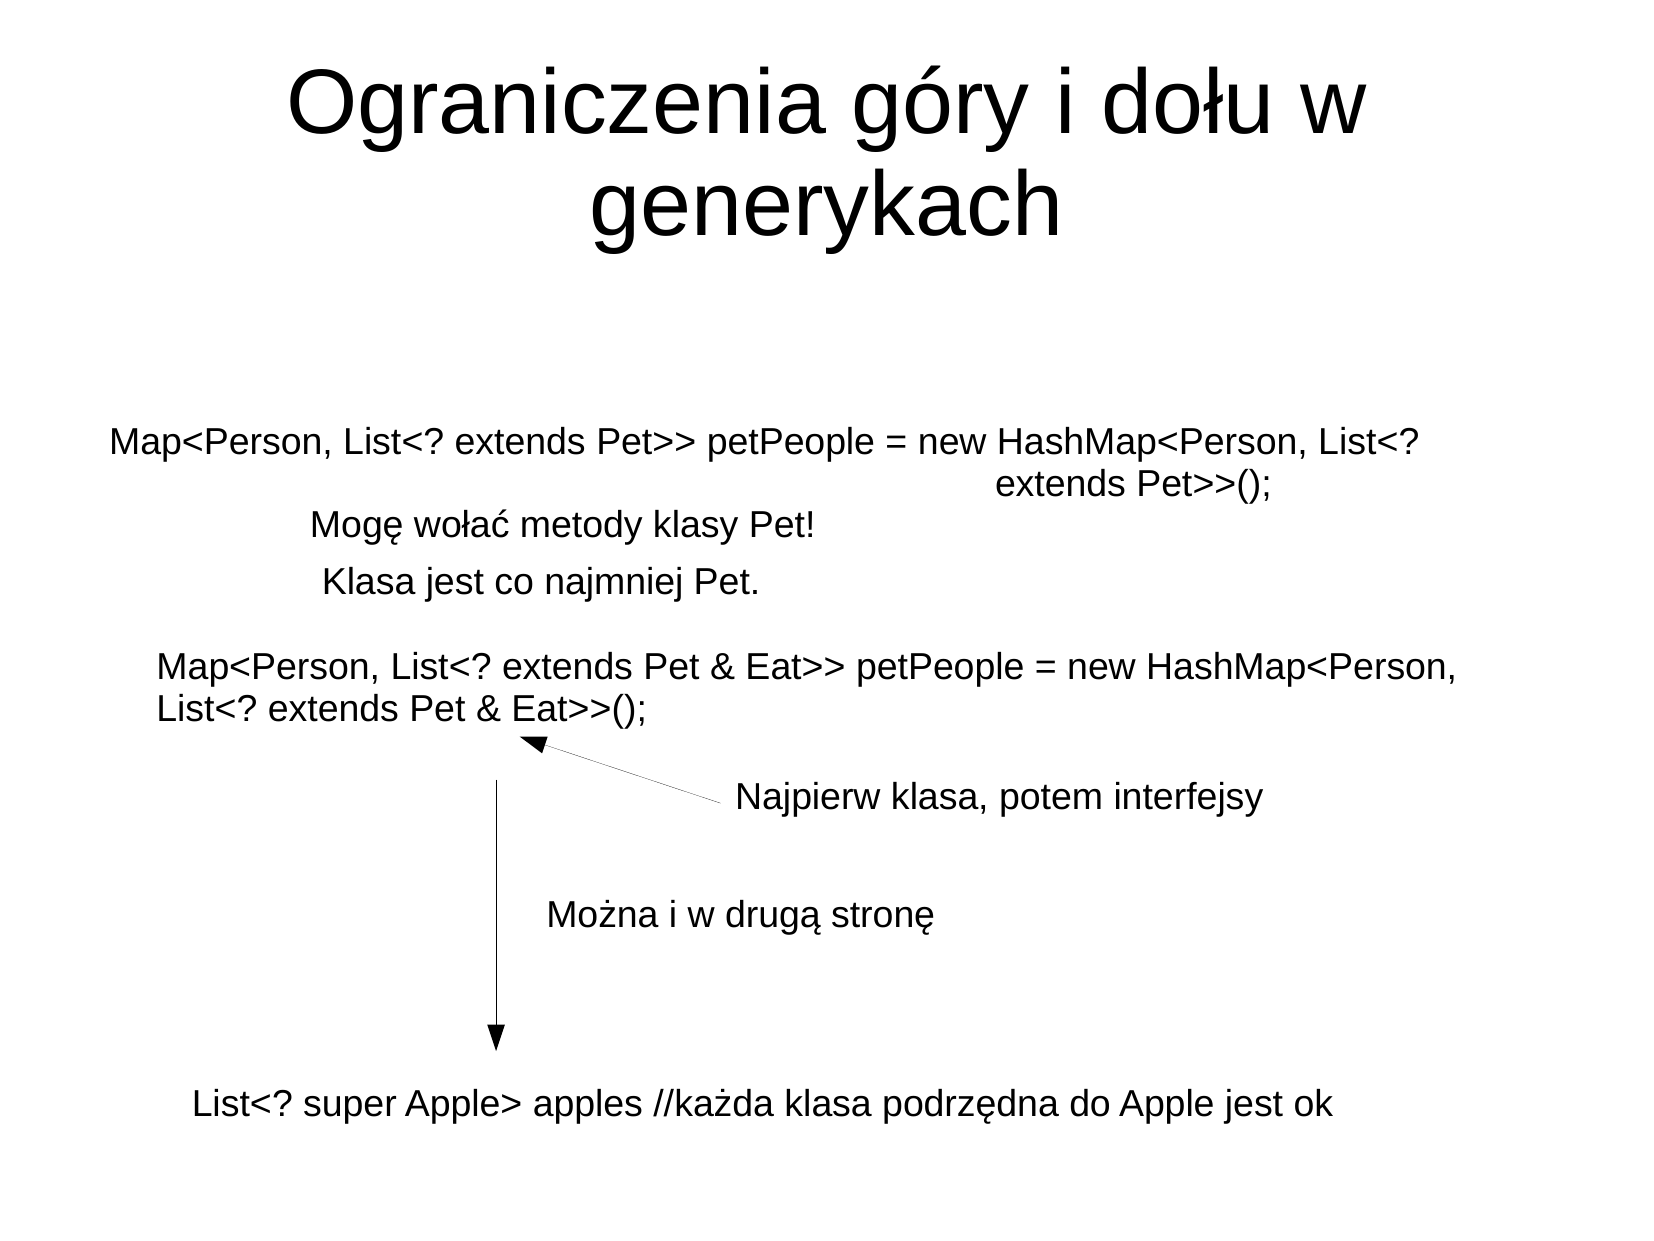

# Ograniczenia góry i dołu w generykach
Map<Person, List<? extends Pet>> petPeople = new HashMap<Person, List<? 													extends Pet>>();
Mogę wołać metody klasy Pet!
Klasa jest co najmniej Pet.
Map<Person, List<? extends Pet & Eat>> petPeople = new HashMap<Person, List<? extends Pet & Eat>>();
Najpierw klasa, potem interfejsy
Można i w drugą stronę
List<? super Apple> apples //każda klasa podrzędna do Apple jest ok